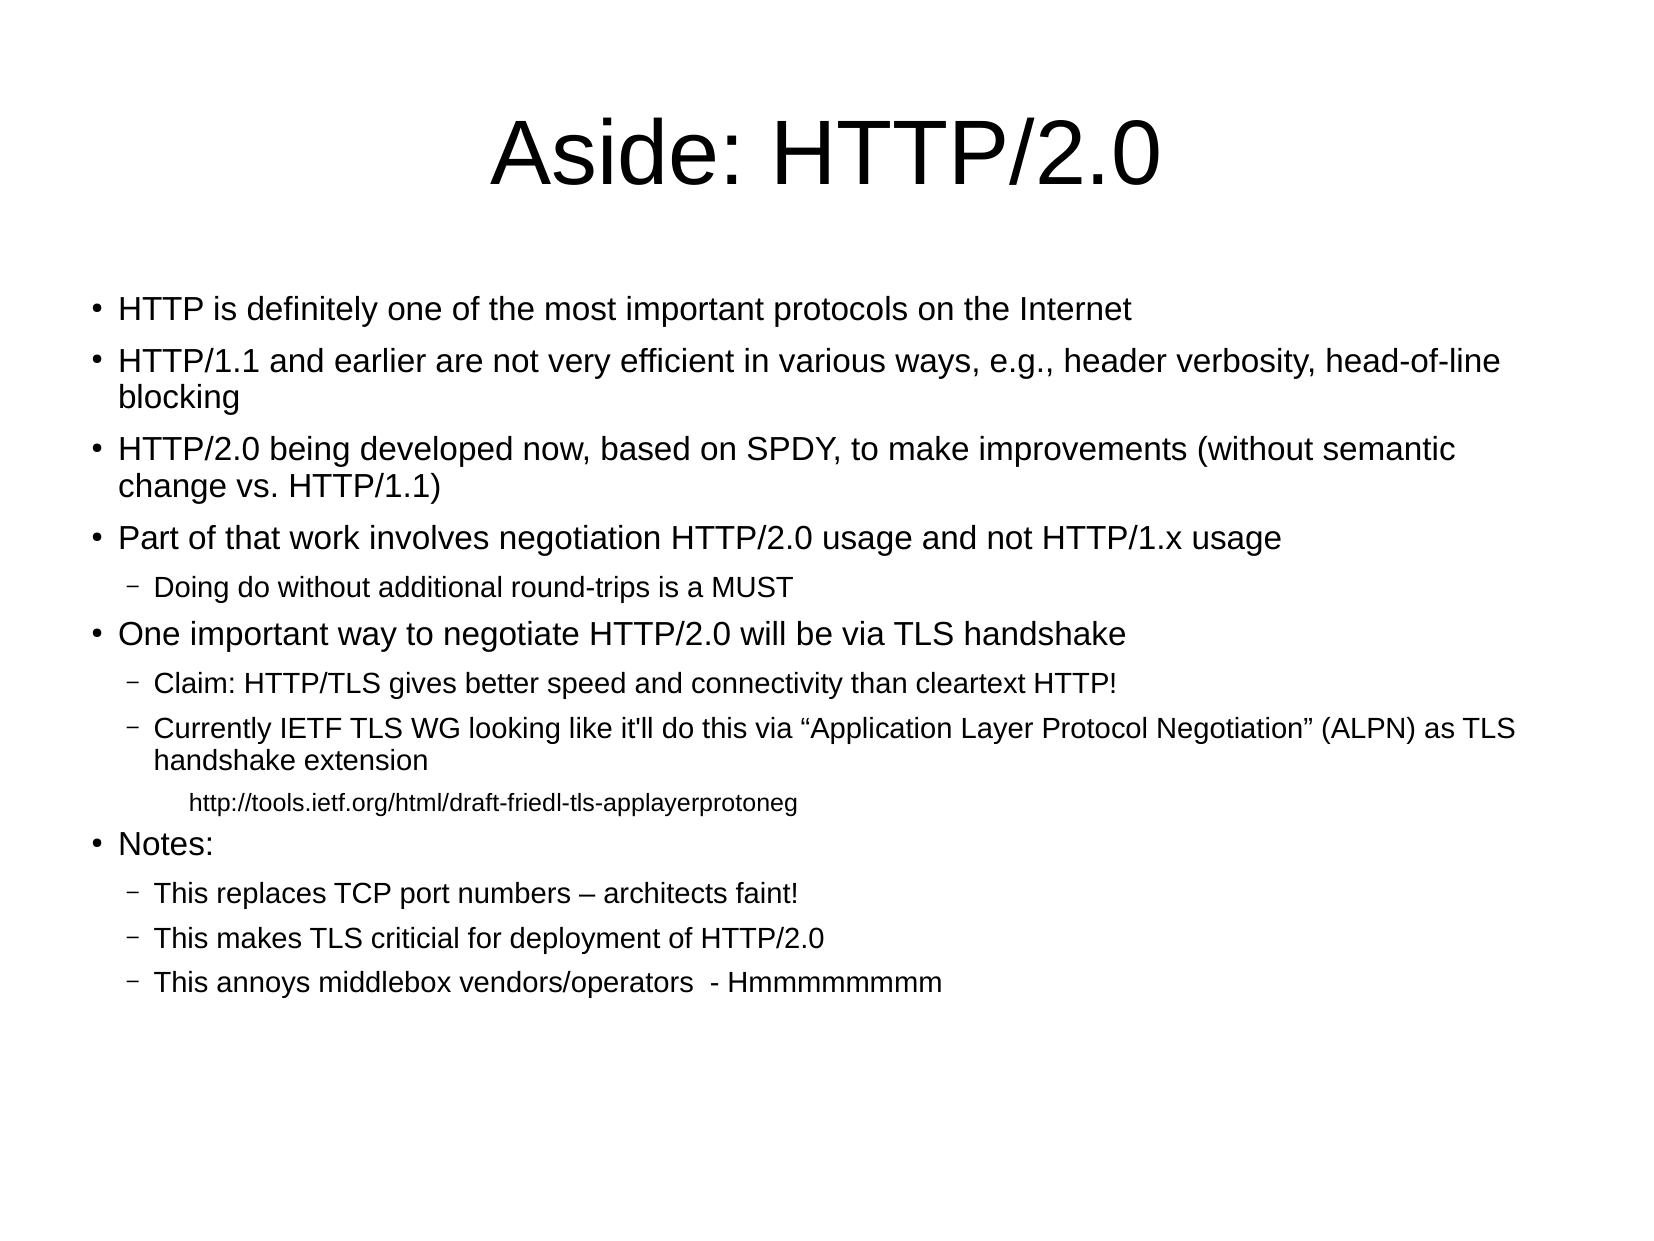

# Aside: HTTP/2.0
HTTP is definitely one of the most important protocols on the Internet
HTTP/1.1 and earlier are not very efficient in various ways, e.g., header verbosity, head-of-line blocking
HTTP/2.0 being developed now, based on SPDY, to make improvements (without semantic change vs. HTTP/1.1)
Part of that work involves negotiation HTTP/2.0 usage and not HTTP/1.x usage
Doing do without additional round-trips is a MUST
One important way to negotiate HTTP/2.0 will be via TLS handshake
Claim: HTTP/TLS gives better speed and connectivity than cleartext HTTP!
Currently IETF TLS WG looking like it'll do this via “Application Layer Protocol Negotiation” (ALPN) as TLS handshake extension
http://tools.ietf.org/html/draft-friedl-tls-applayerprotoneg
Notes:
This replaces TCP port numbers – architects faint!
This makes TLS criticial for deployment of HTTP/2.0
This annoys middlebox vendors/operators - Hmmmmmmmm